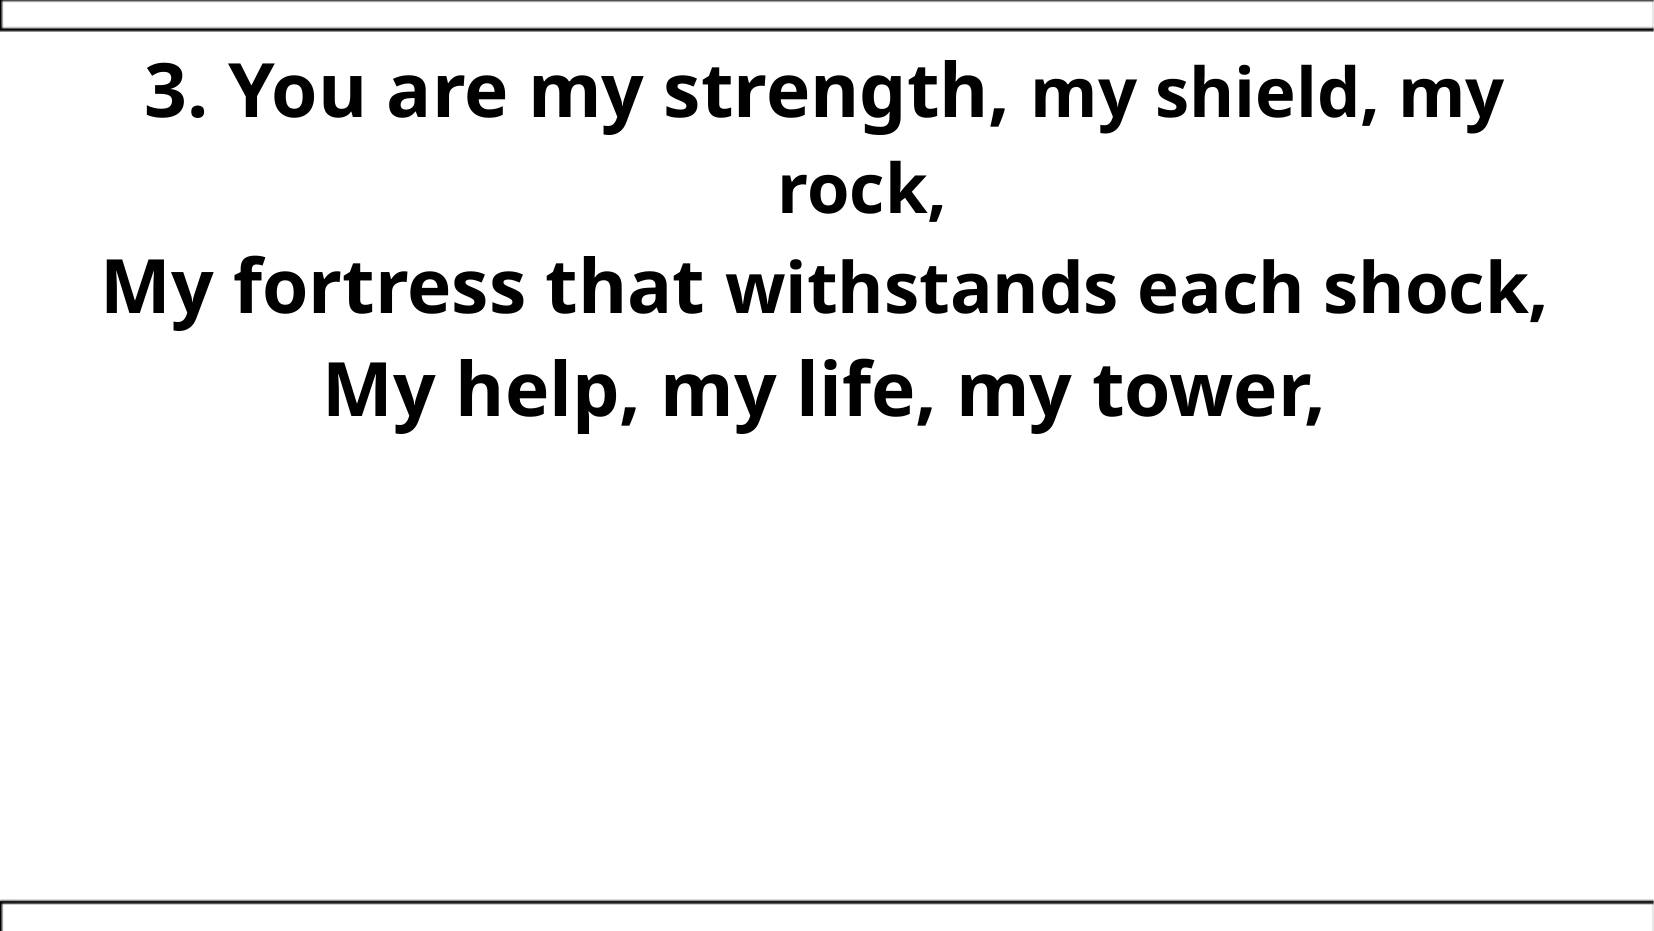

3. You are my strength, my shield, my rock,
My fortress that withstands each shock,
My help, my life, my tower,